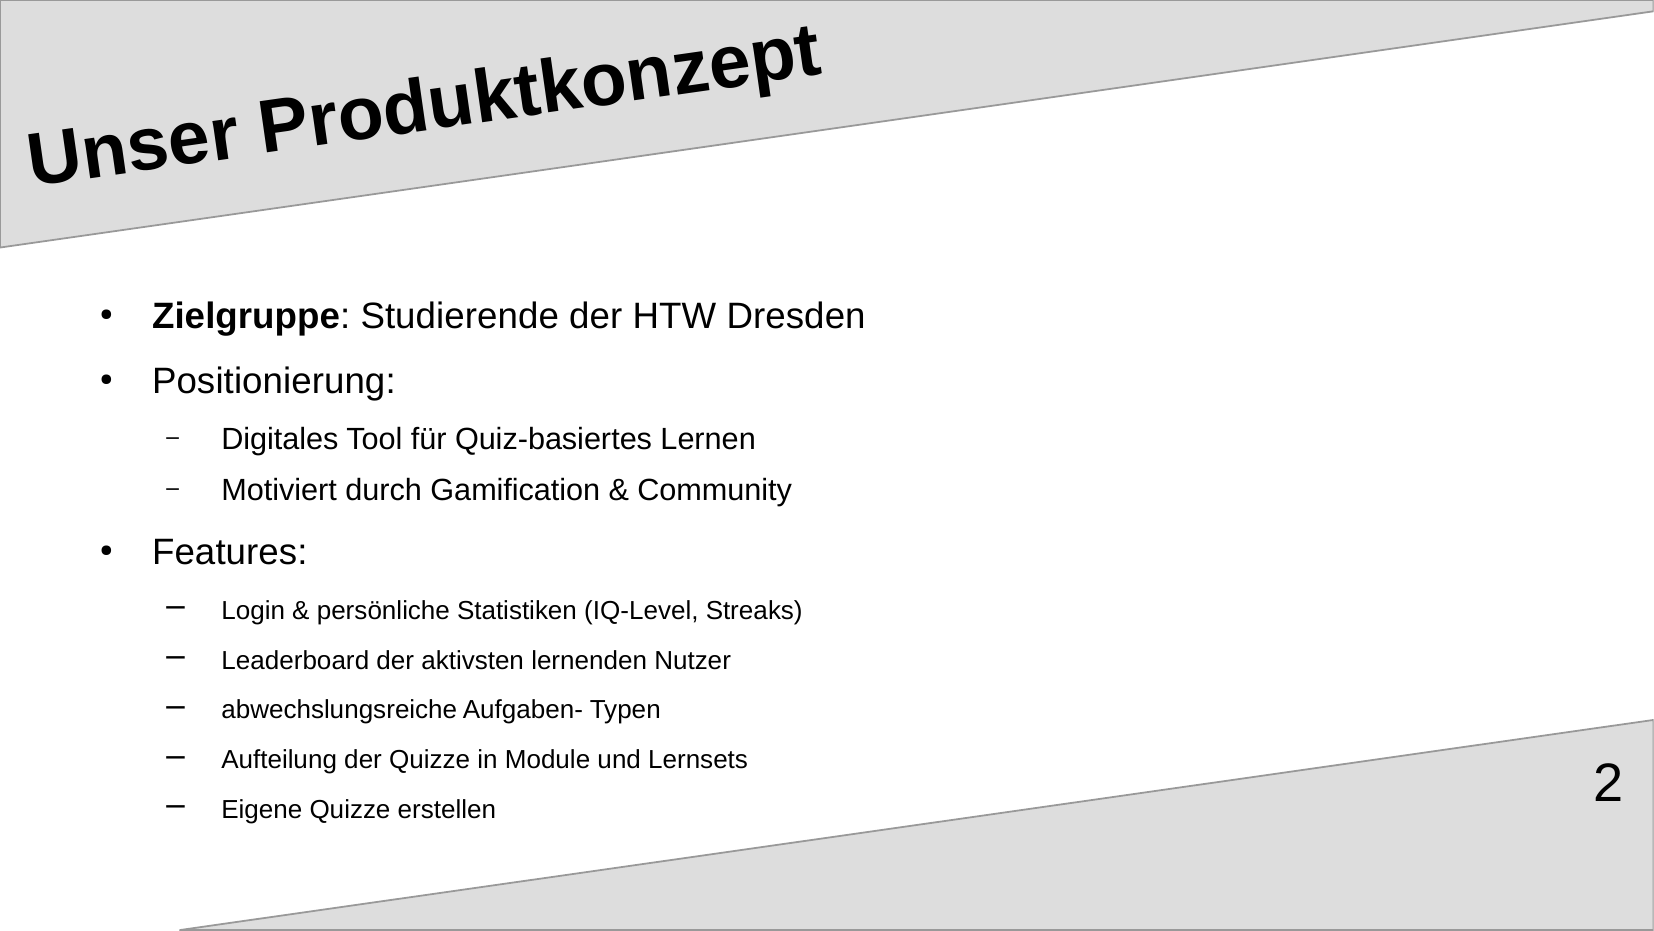

# Unser Produktkonzept
Zielgruppe: Studierende der HTW Dresden
Positionierung:
Digitales Tool für Quiz-basiertes Lernen
Motiviert durch Gamification & Community
Features:
Login & persönliche Statistiken (IQ-Level, Streaks)
Leaderboard der aktivsten lernenden Nutzer
abwechslungsreiche Aufgaben- Typen
Aufteilung der Quizze in Module und Lernsets
Eigene Quizze erstellen
2